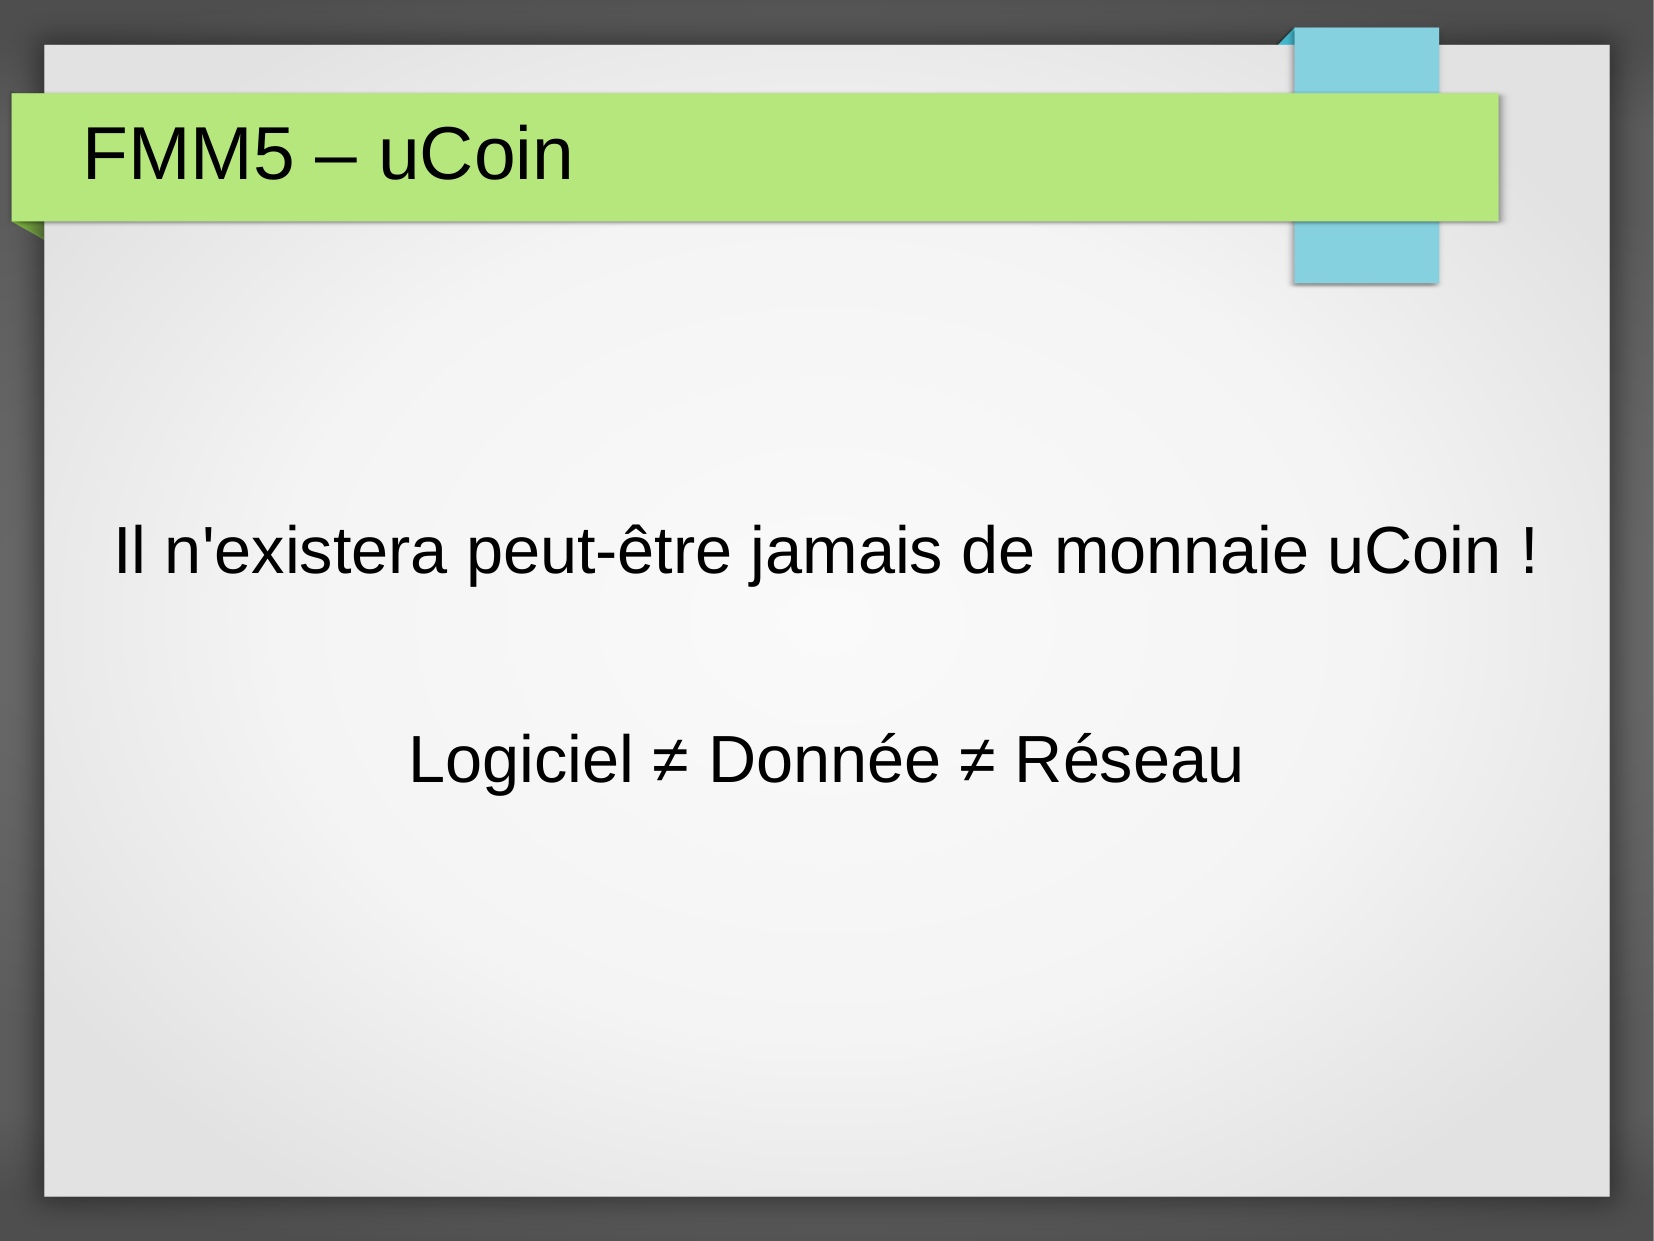

# FMM5 – uCoin
Il n'existera peut-être jamais de monnaie uCoin !
Logiciel ≠ Donnée ≠ Réseau